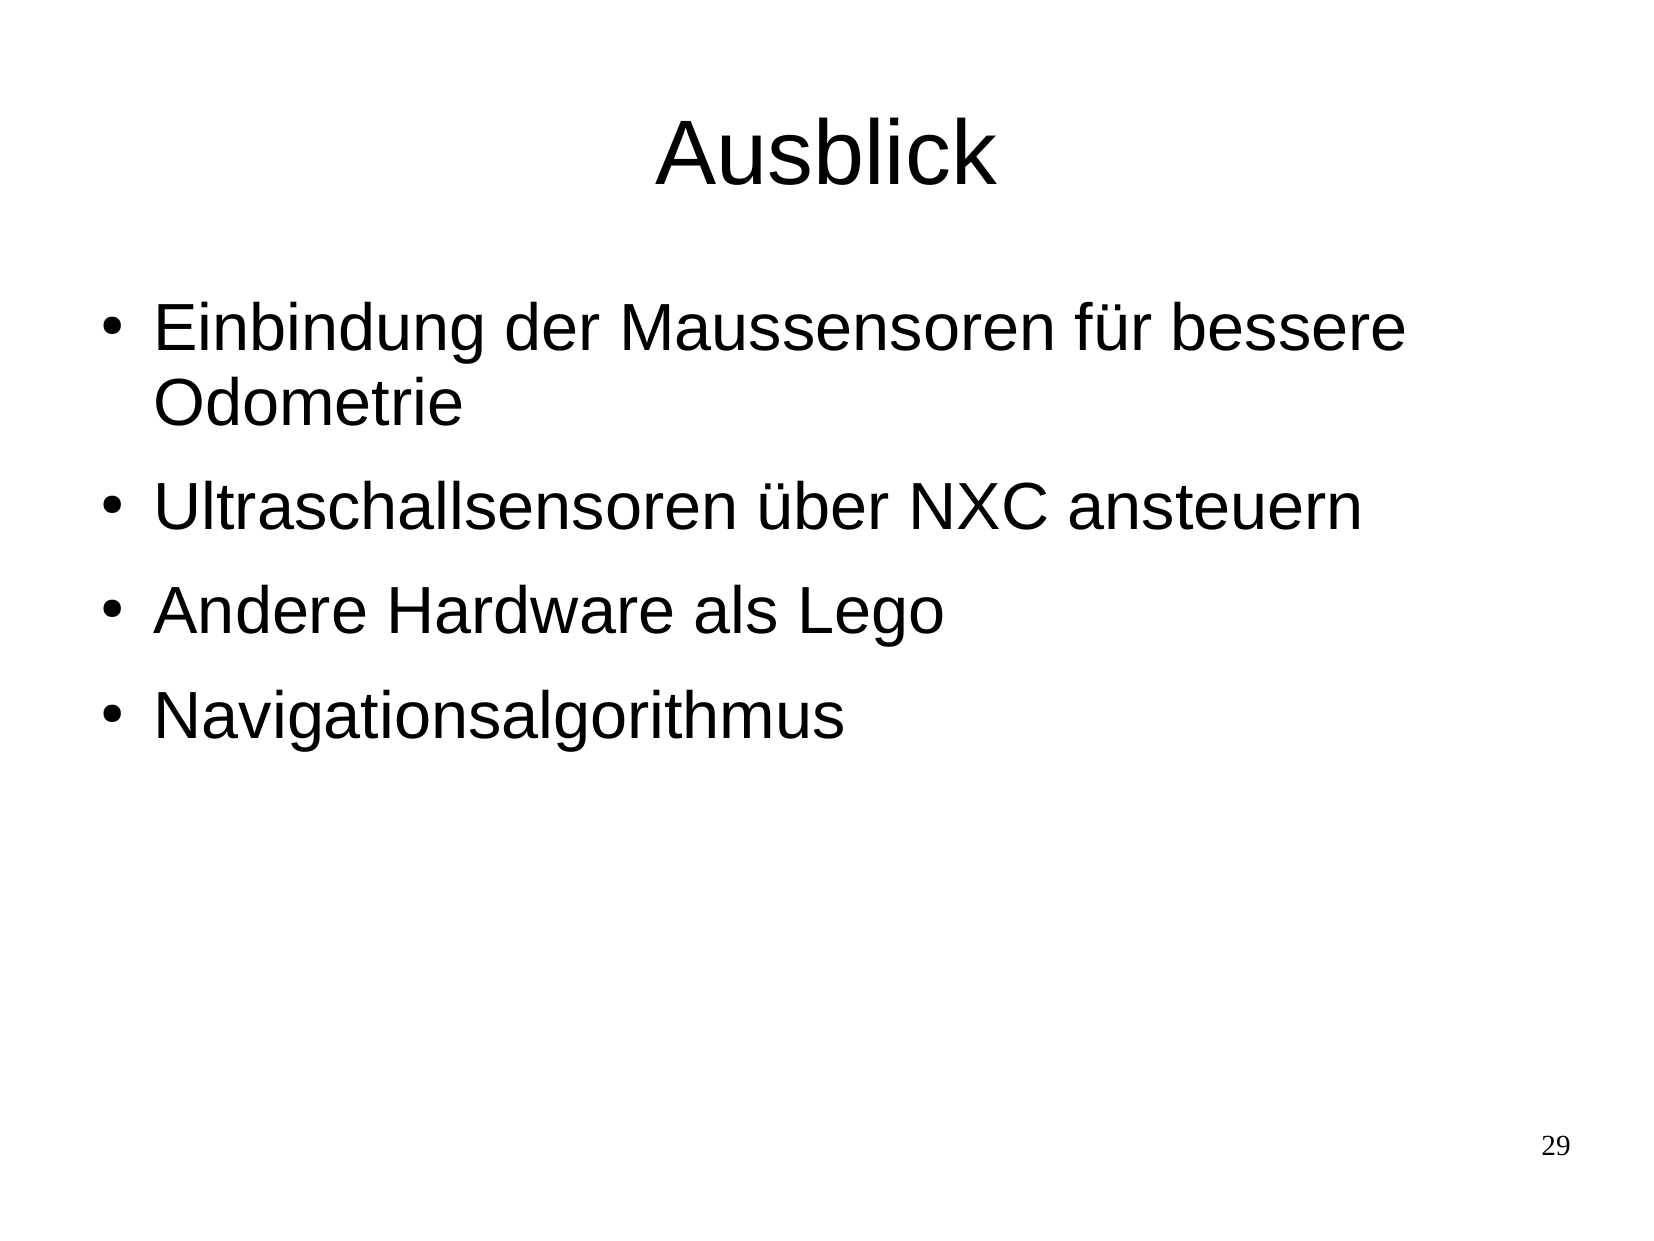

# Ausblick
Einbindung der Maussensoren für bessere Odometrie
Ultraschallsensoren über NXC ansteuern
Andere Hardware als Lego
Navigationsalgorithmus
29